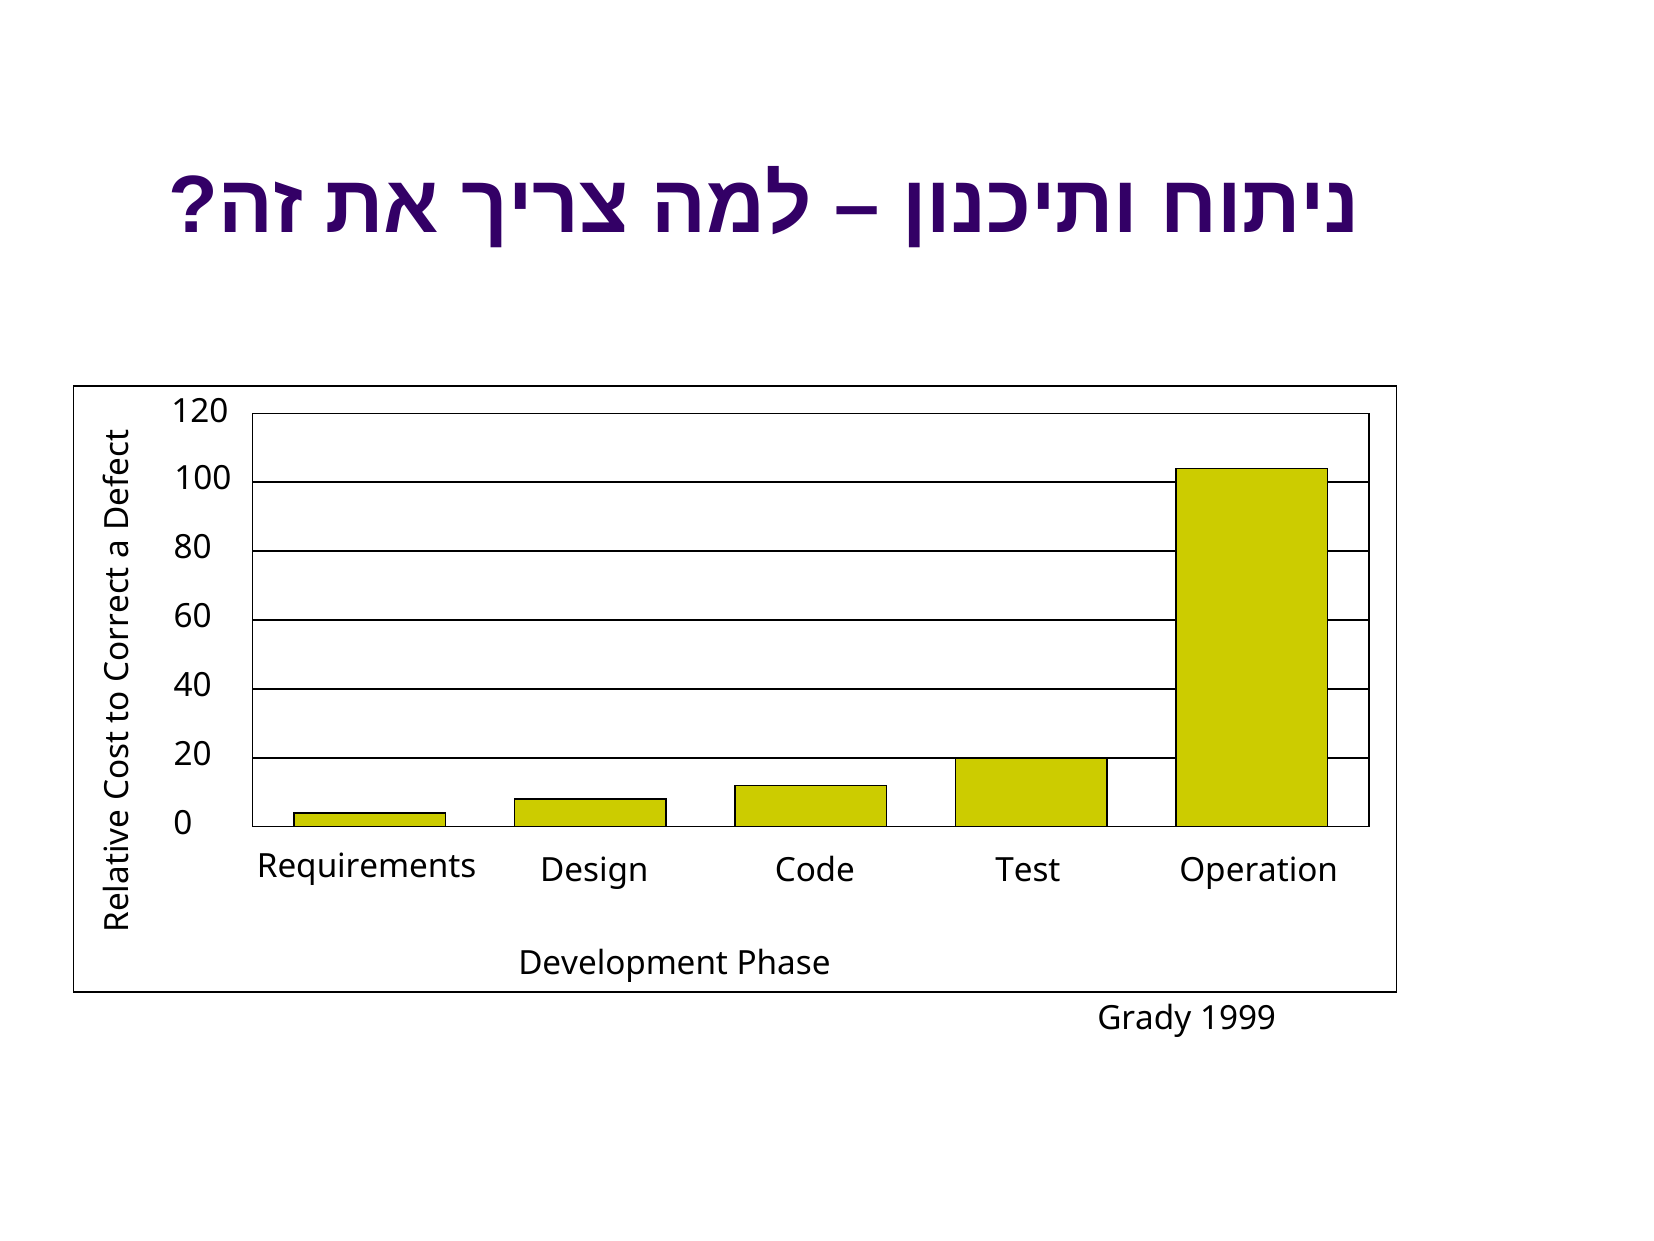

# ניתוח ותיכנון – למה צריך את זה?
120
100
80
60
Relative Cost to Correct a Defect
40
20
0
Requirements
Test
Design
Code
Operation
Development Phase
Grady 1999